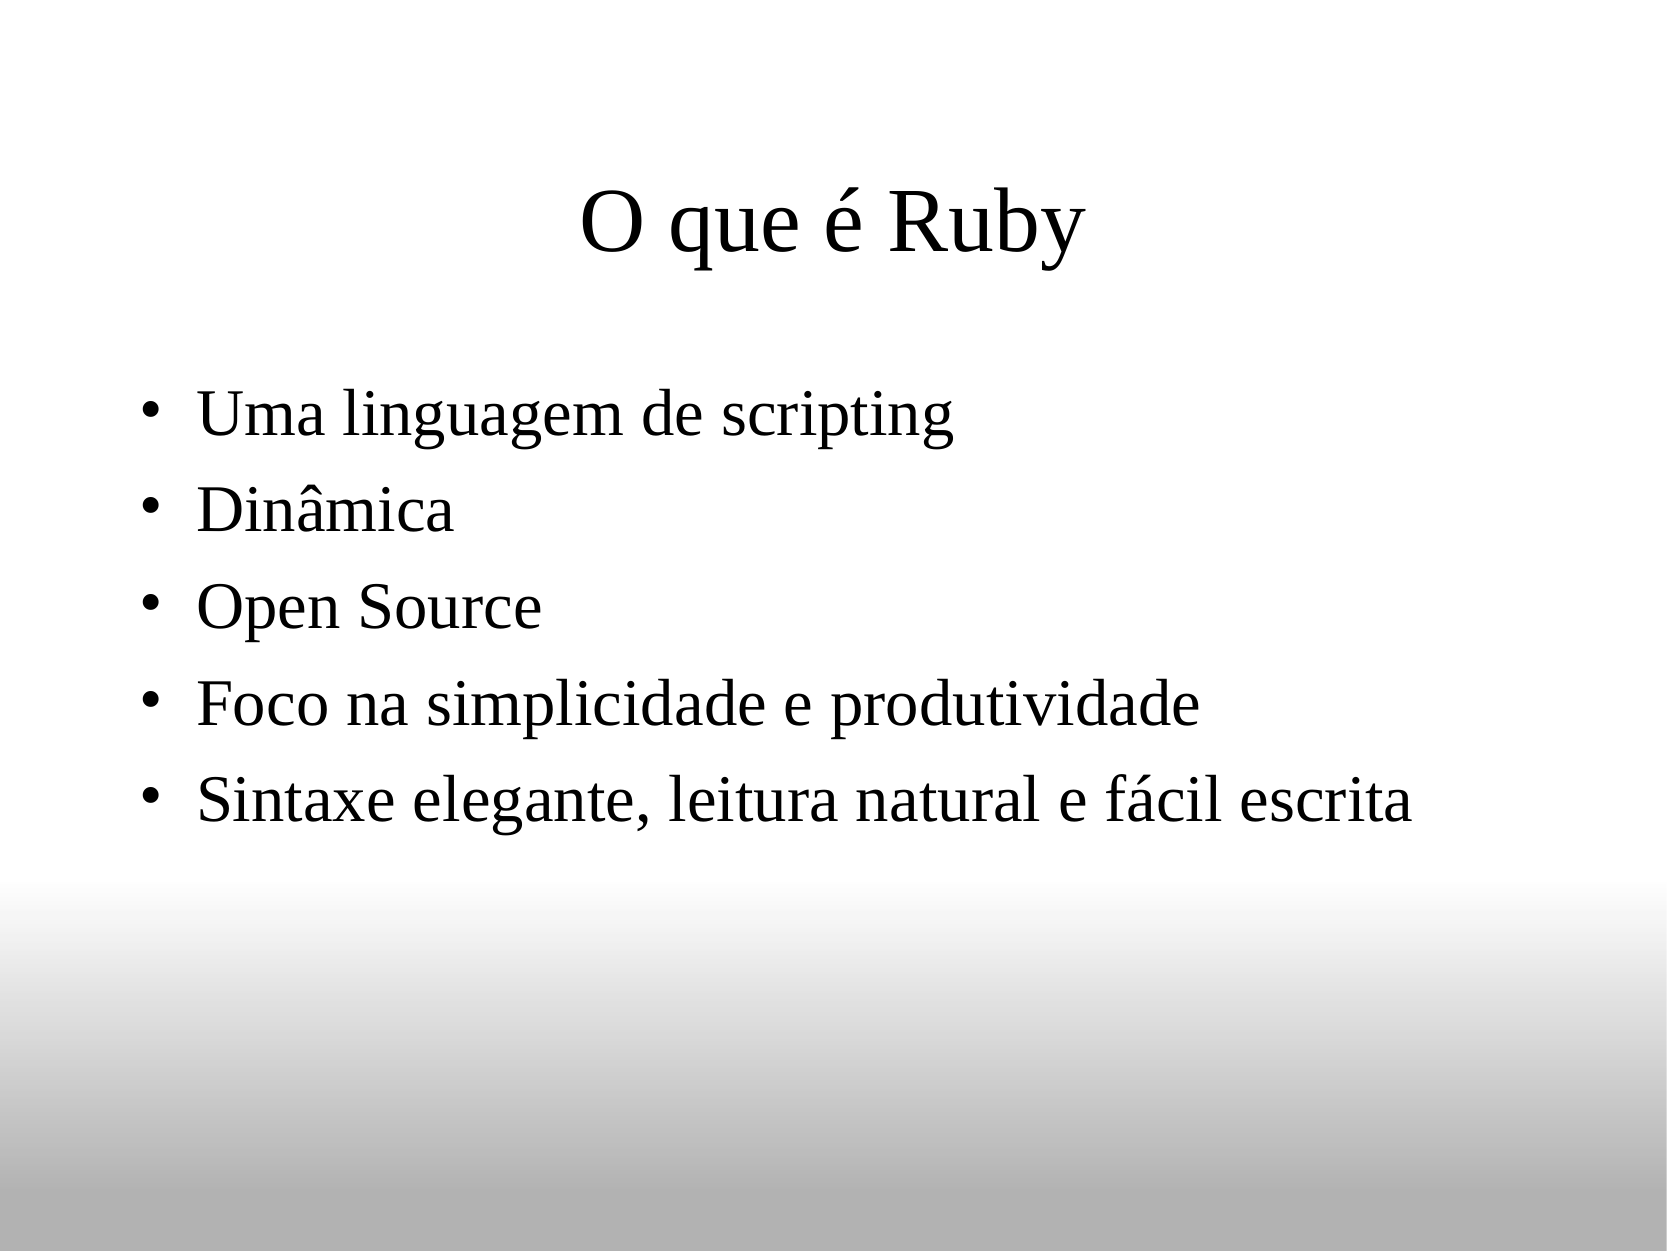

# O que é Ruby
Uma linguagem de scripting
Dinâmica
Open Source
Foco na simplicidade e produtividade
Sintaxe elegante, leitura natural e fácil escrita